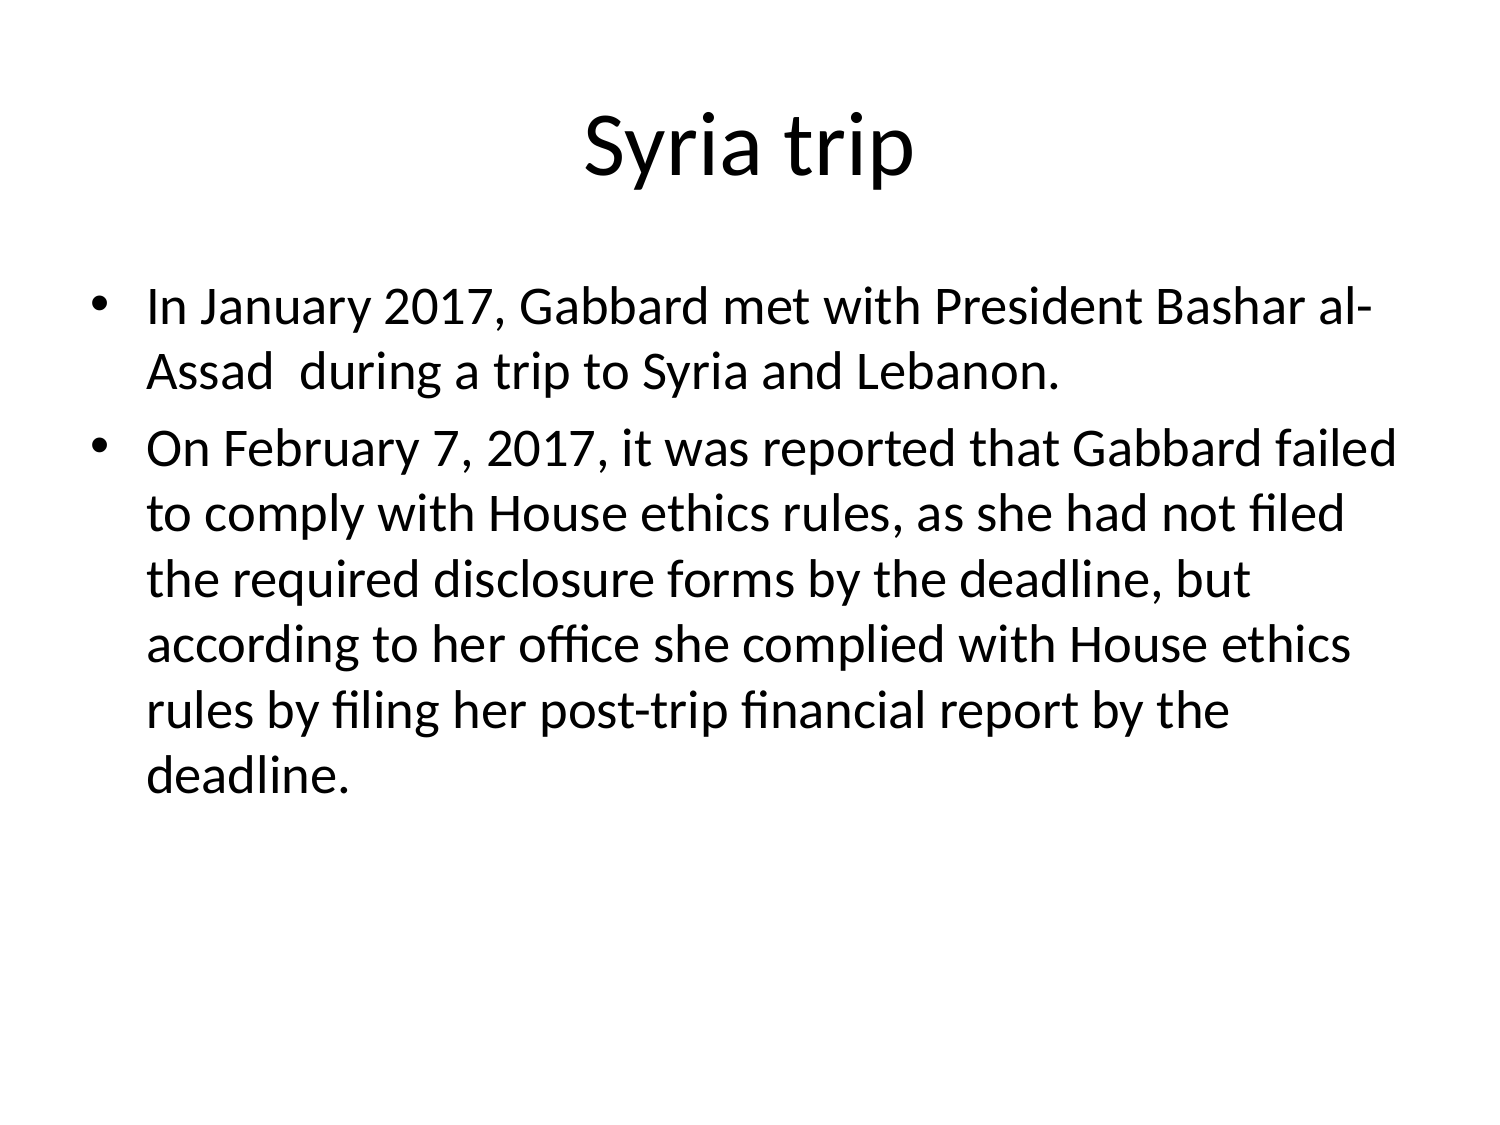

# Syria trip
In January 2017, Gabbard met with President Bashar al-Assad during a trip to Syria and Lebanon.
On February 7, 2017, it was reported that Gabbard failed to comply with House ethics rules, as she had not filed the required disclosure forms by the deadline, but according to her office she complied with House ethics rules by filing her post-trip financial report by the deadline.